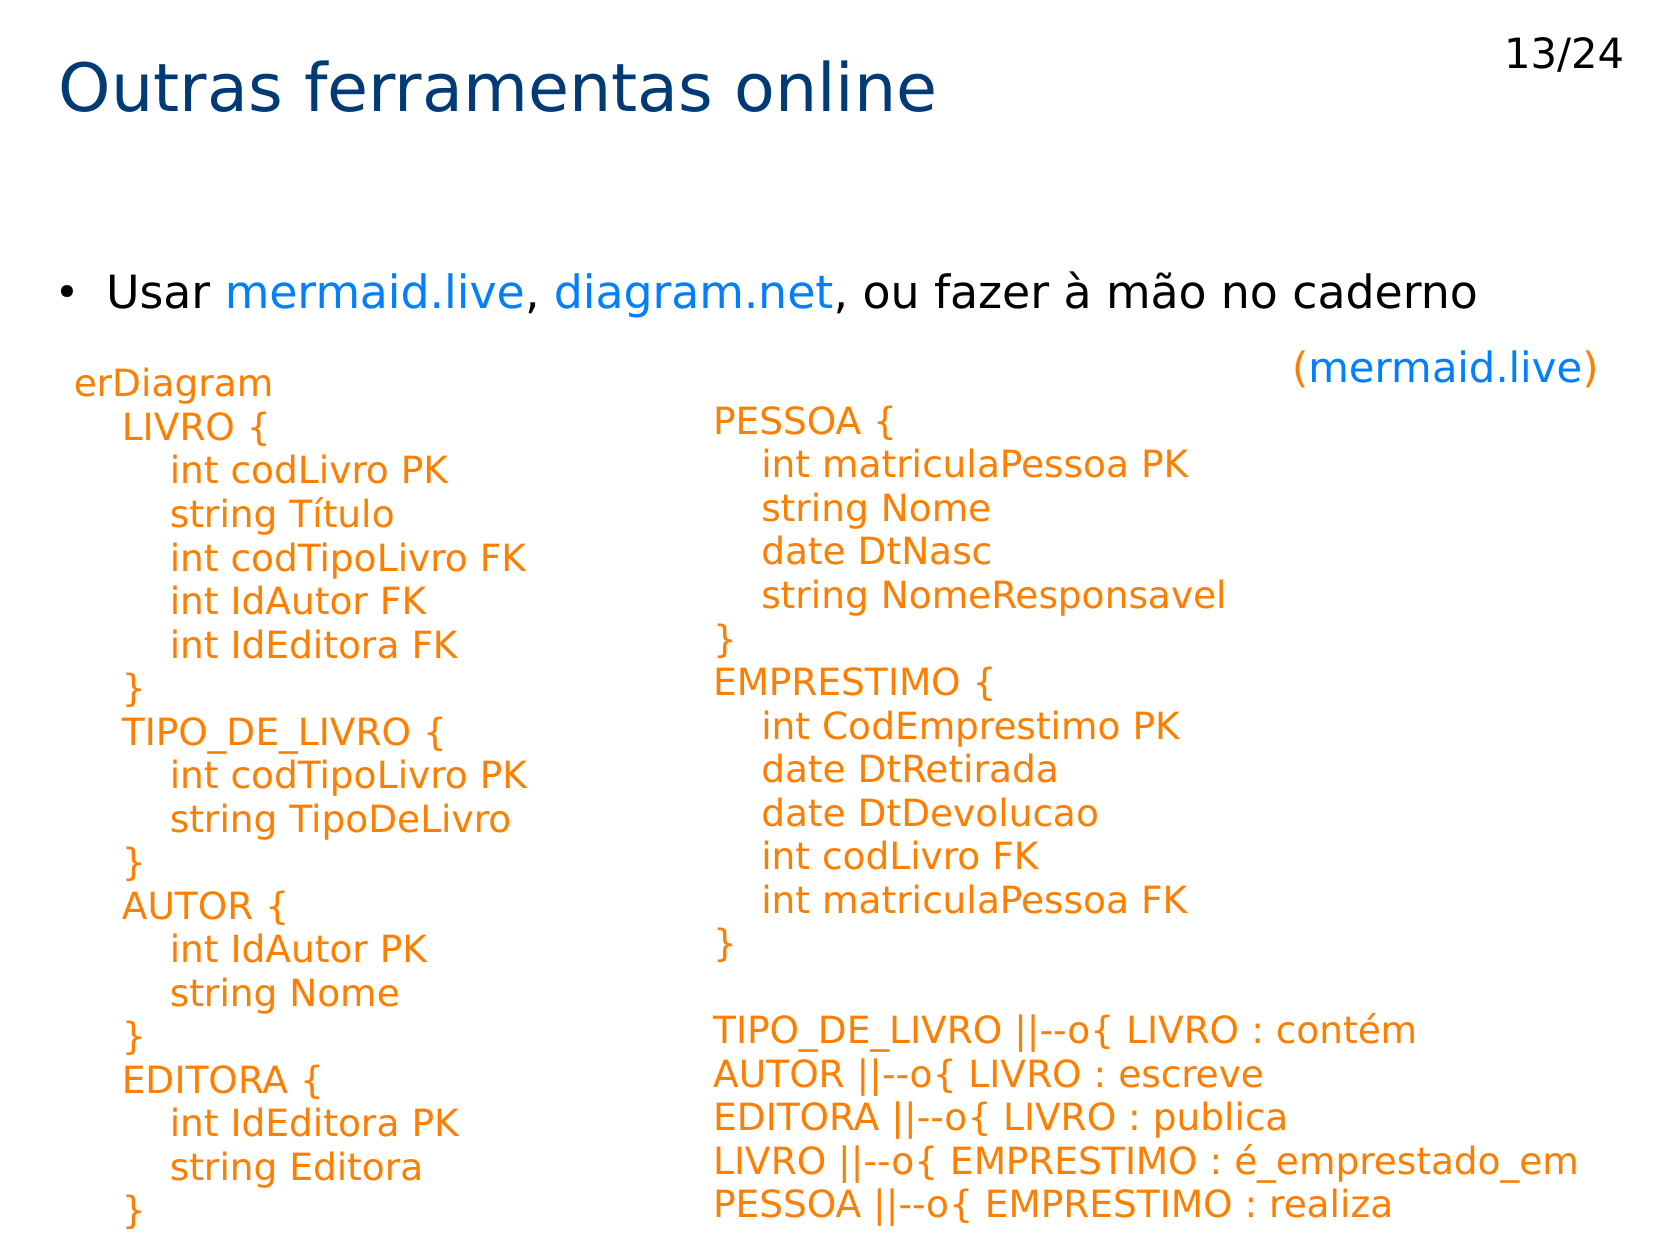

# Outras ferramentas online
13
Usar mermaid.live, diagram.net, ou fazer à mão no caderno
(mermaid.live)
 PESSOA {
 int matriculaPessoa PK
 string Nome
 date DtNasc
 string NomeResponsavel
 }
 EMPRESTIMO {
 int CodEmprestimo PK
 date DtRetirada
 date DtDevolucao
 int codLivro FK
 int matriculaPessoa FK
 }
 TIPO_DE_LIVRO ||--o{ LIVRO : contém
 AUTOR ||--o{ LIVRO : escreve
 EDITORA ||--o{ LIVRO : publica
 LIVRO ||--o{ EMPRESTIMO : é_emprestado_em
 PESSOA ||--o{ EMPRESTIMO : realiza
erDiagram
 LIVRO {
 int codLivro PK
 string Título
 int codTipoLivro FK
 int IdAutor FK
 int IdEditora FK
 }
 TIPO_DE_LIVRO {
 int codTipoLivro PK
 string TipoDeLivro
 }
 AUTOR {
 int IdAutor PK
 string Nome
 }
 EDITORA {
 int IdEditora PK
 string Editora
 }